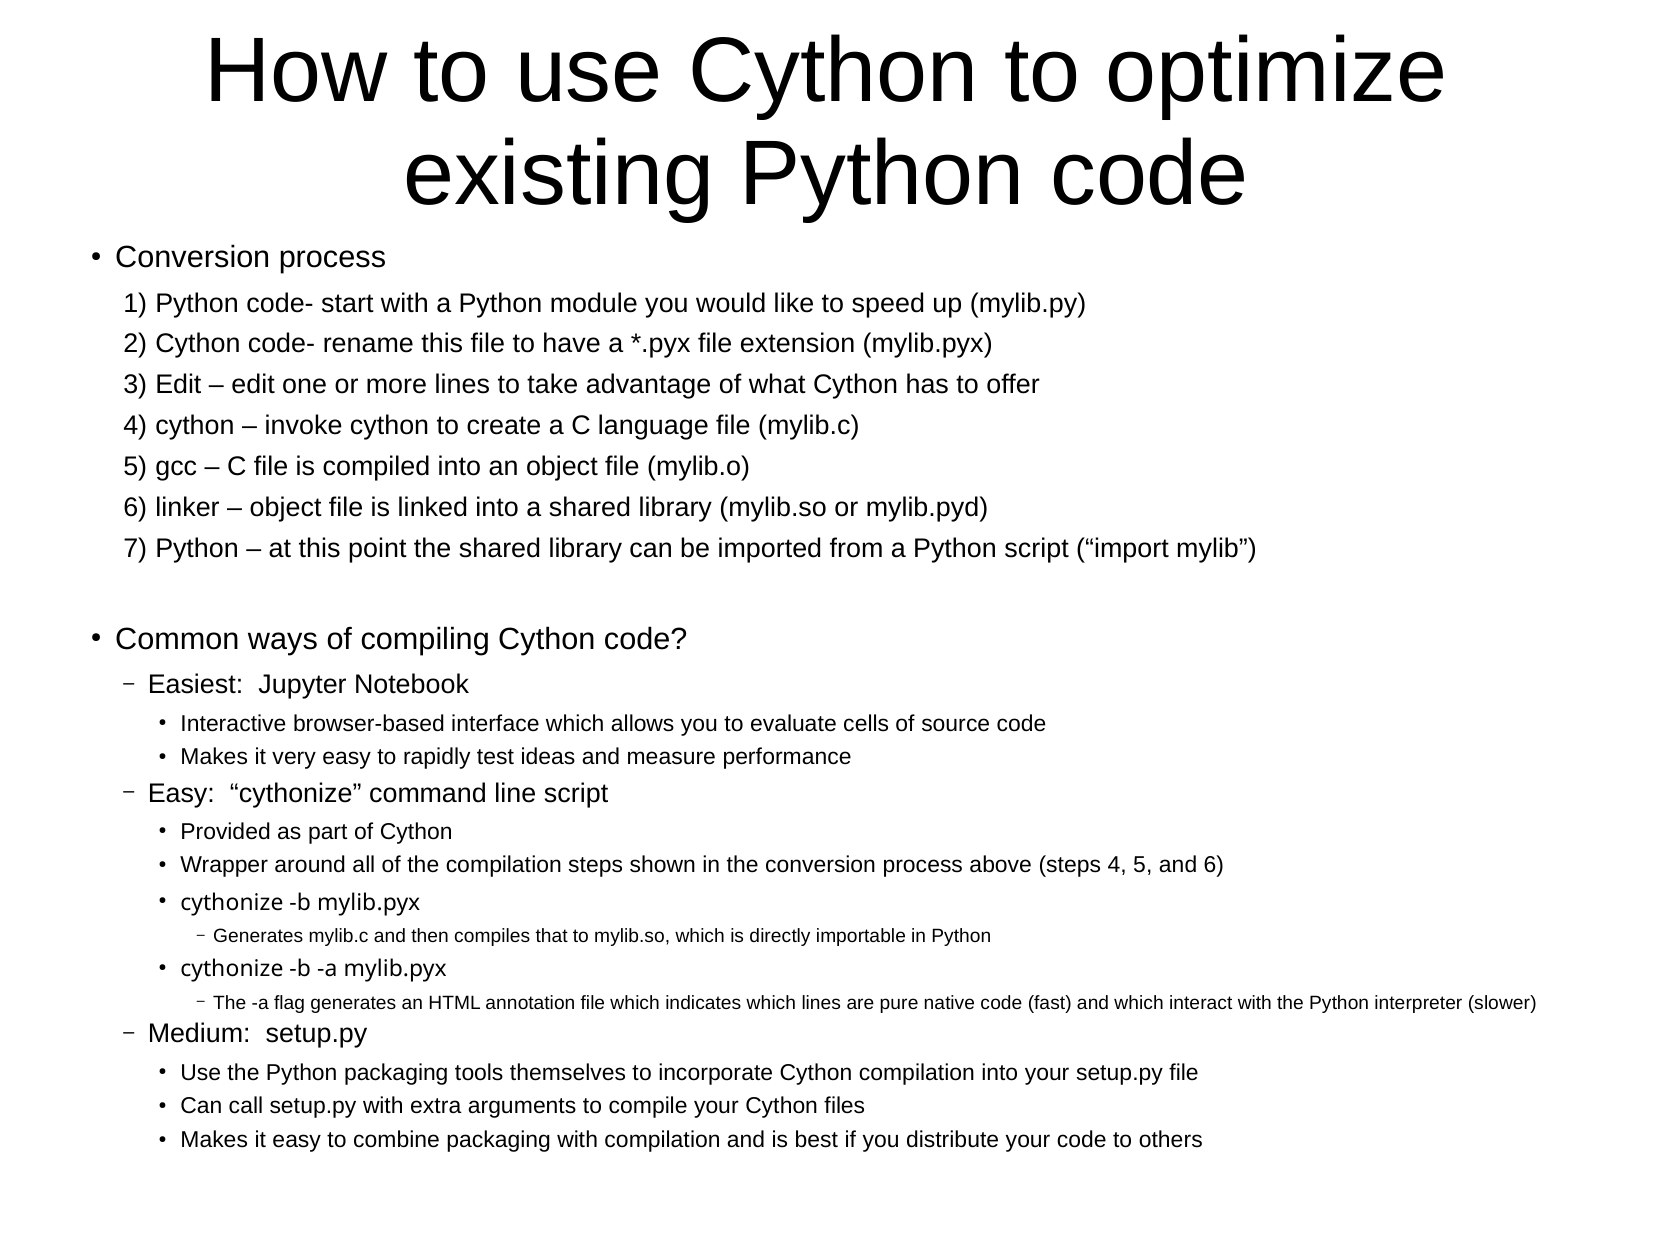

# How to use Cython to optimize existing Python code
Conversion process
 Python code- start with a Python module you would like to speed up (mylib.py)
 Cython code- rename this file to have a *.pyx file extension (mylib.pyx)
 Edit – edit one or more lines to take advantage of what Cython has to offer
 cython – invoke cython to create a C language file (mylib.c)
 gcc – C file is compiled into an object file (mylib.o)
 linker – object file is linked into a shared library (mylib.so or mylib.pyd)
 Python – at this point the shared library can be imported from a Python script (“import mylib”)
Common ways of compiling Cython code?
Easiest: Jupyter Notebook
Interactive browser-based interface which allows you to evaluate cells of source code
Makes it very easy to rapidly test ideas and measure performance
Easy: “cythonize” command line script
Provided as part of Cython
Wrapper around all of the compilation steps shown in the conversion process above (steps 4, 5, and 6)
cythonize -b mylib.pyx
Generates mylib.c and then compiles that to mylib.so, which is directly importable in Python
cythonize -b -a mylib.pyx
The -a flag generates an HTML annotation file which indicates which lines are pure native code (fast) and which interact with the Python interpreter (slower)
Medium: setup.py
Use the Python packaging tools themselves to incorporate Cython compilation into your setup.py file
Can call setup.py with extra arguments to compile your Cython files
Makes it easy to combine packaging with compilation and is best if you distribute your code to others